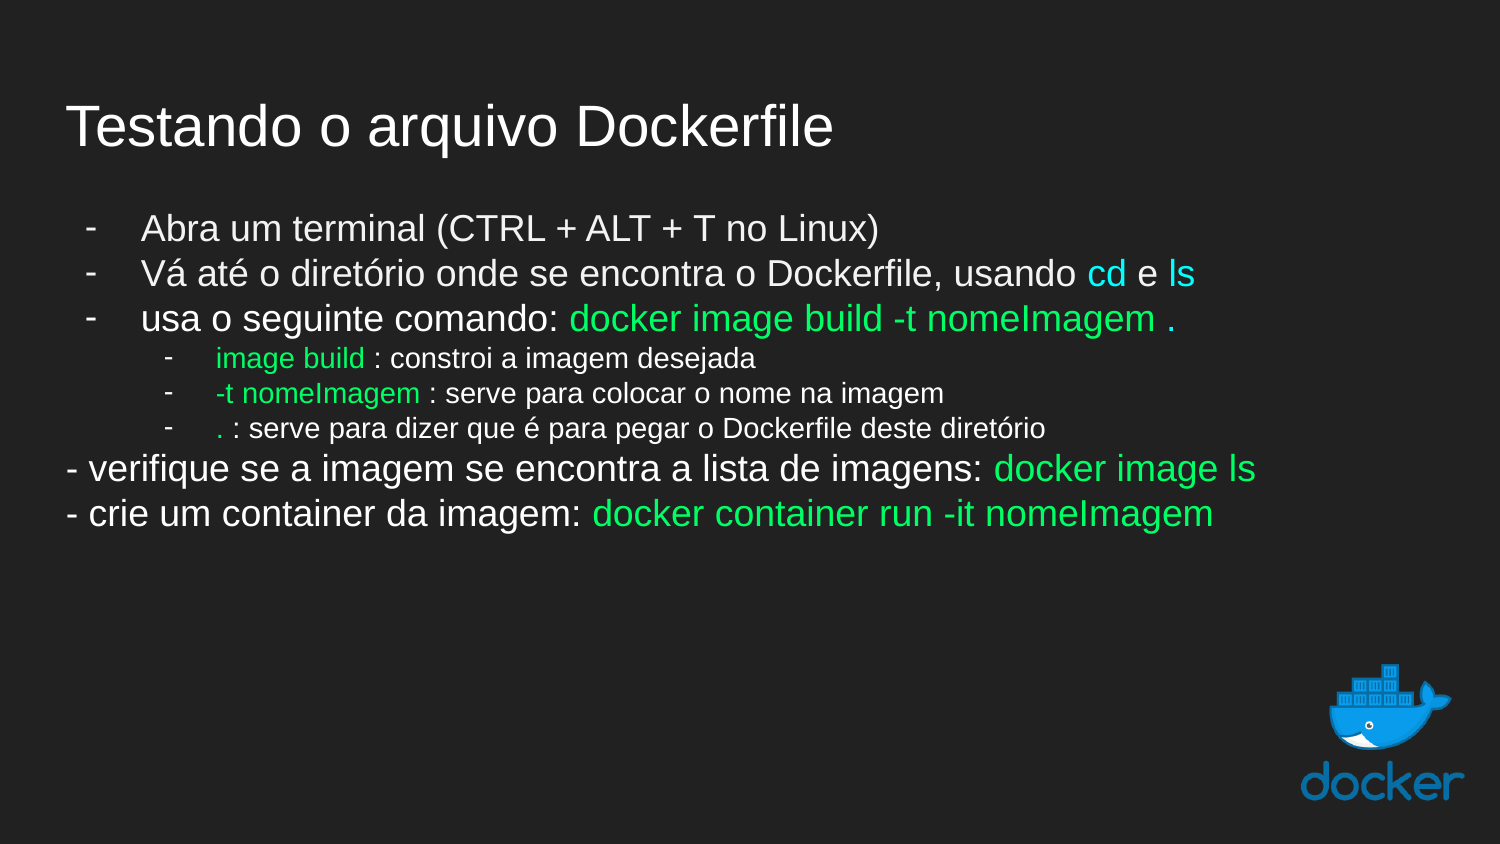

Testando o arquivo Dockerfile
Abra um terminal (CTRL + ALT + T no Linux)
Vá até o diretório onde se encontra o Dockerfile, usando cd e ls
usa o seguinte comando: docker image build -t nomeImagem .
image build : constroi a imagem desejada
-t nomeImagem : serve para colocar o nome na imagem
. : serve para dizer que é para pegar o Dockerfile deste diretório
- verifique se a imagem se encontra a lista de imagens: docker image ls
- crie um container da imagem: docker container run -it nomeImagem